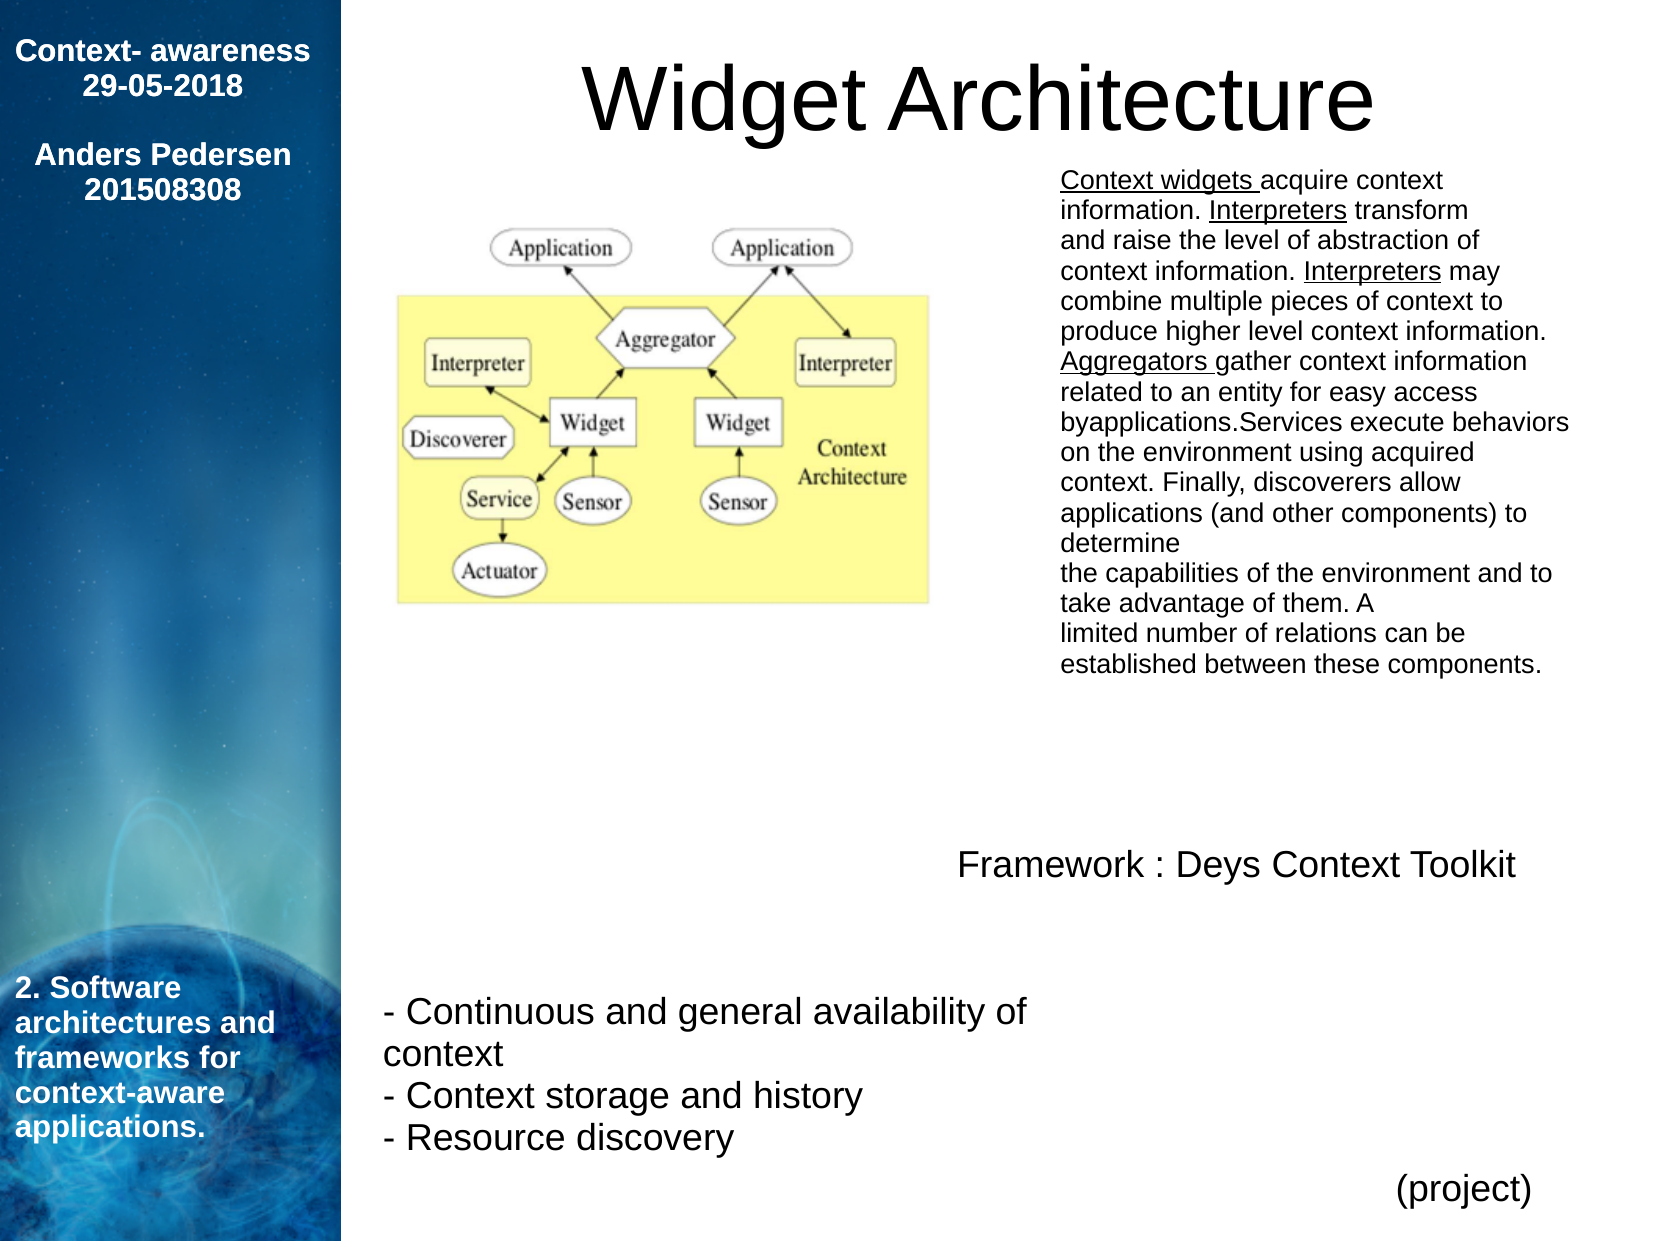

Context- awareness
29-05-2018
Anders Pedersen
201508308
Context- awareness
29-05-2018
Anders Pedersen
201508308
2. Software architectures and frameworks for context-aware applications.
Widget Architecture
# Agenda
Context widgets acquire context information. Interpreters transform
and raise the level of abstraction of context information. Interpreters may
combine multiple pieces of context to produce higher level context information.
Aggregators gather context information related to an entity for easy access
byapplications.Services execute behaviors on the environment using acquired
context. Finally, discoverers allow applications (and other components) to determine
the capabilities of the environment and to take advantage of them. A
limited number of relations can be established between these components.
Framework : Deys Context Toolkit
- Continuous and general availability of context
- Context storage and history
- Resource discovery
(project)